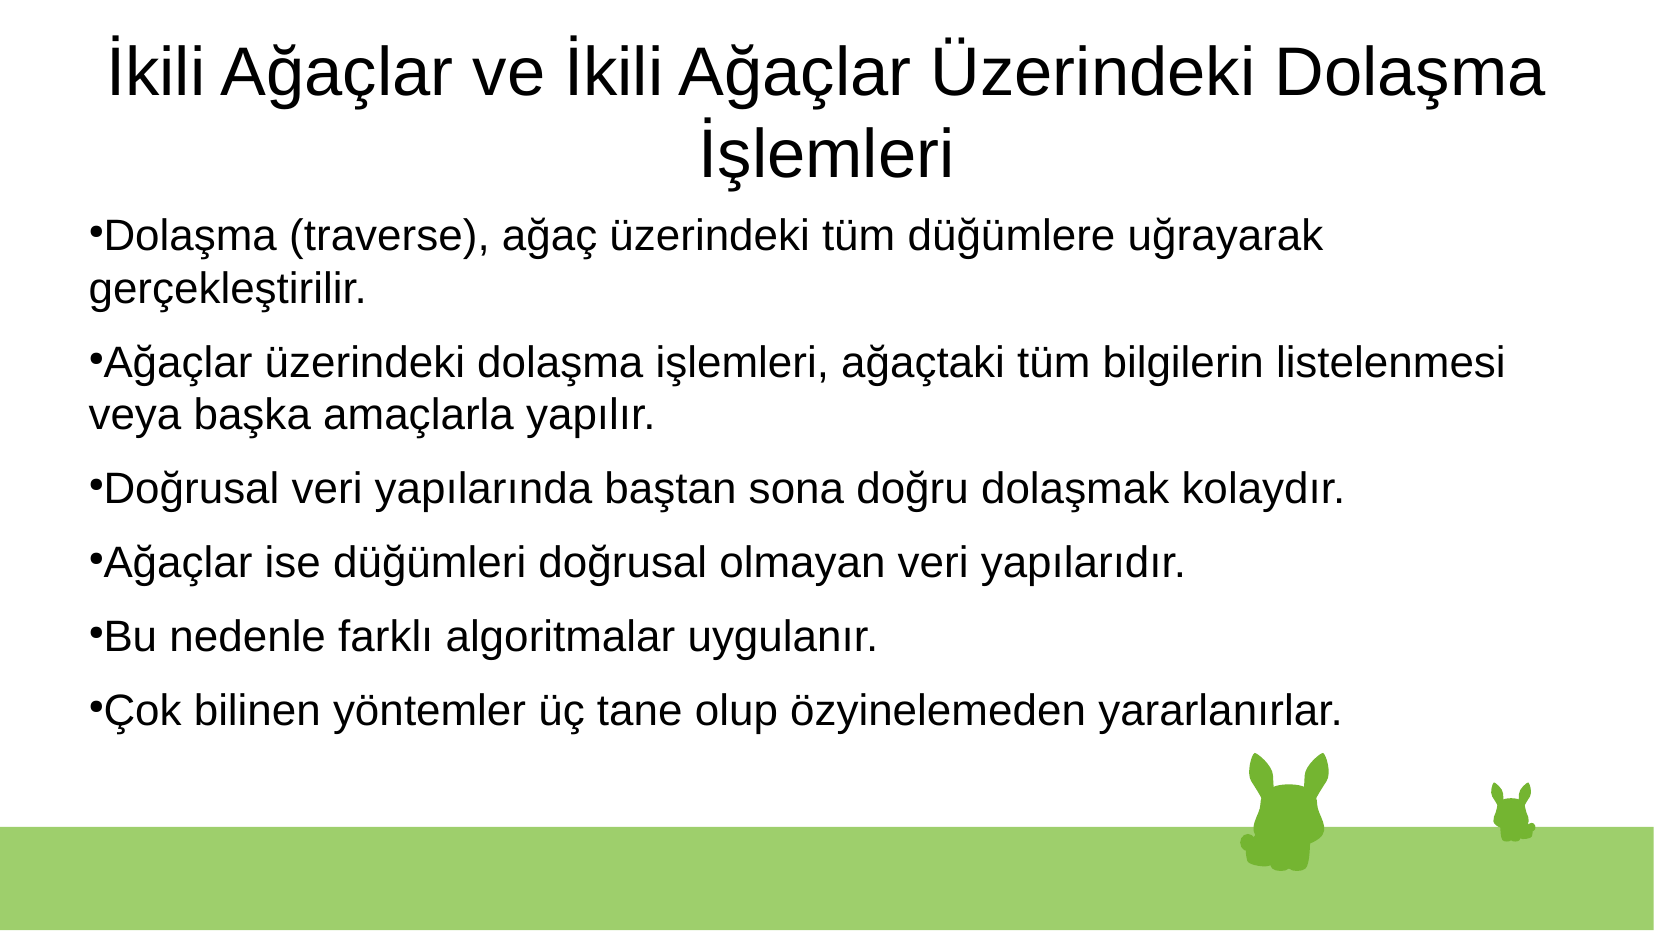

# İkili Ağaçlar ve İkili Ağaçlar Üzerindeki Dolaşma İşlemleri
﻿Dolaşma (traverse), ağaç üzerindeki tüm düğümlere uğrayarak gerçekleştirilir.
Ağaçlar üzerindeki dolaşma işlemleri, ağaçtaki tüm bilgilerin listelenmesi veya başka amaçlarla yapılır.
Doğrusal veri yapılarında baştan sona doğru dolaşmak kolaydır.
Ağaçlar ise düğümleri doğrusal olmayan veri yapılarıdır.
Bu nedenle farklı algoritmalar uygulanır.
Çok bilinen yöntemler üç tane olup özyinelemeden yararlanırlar.